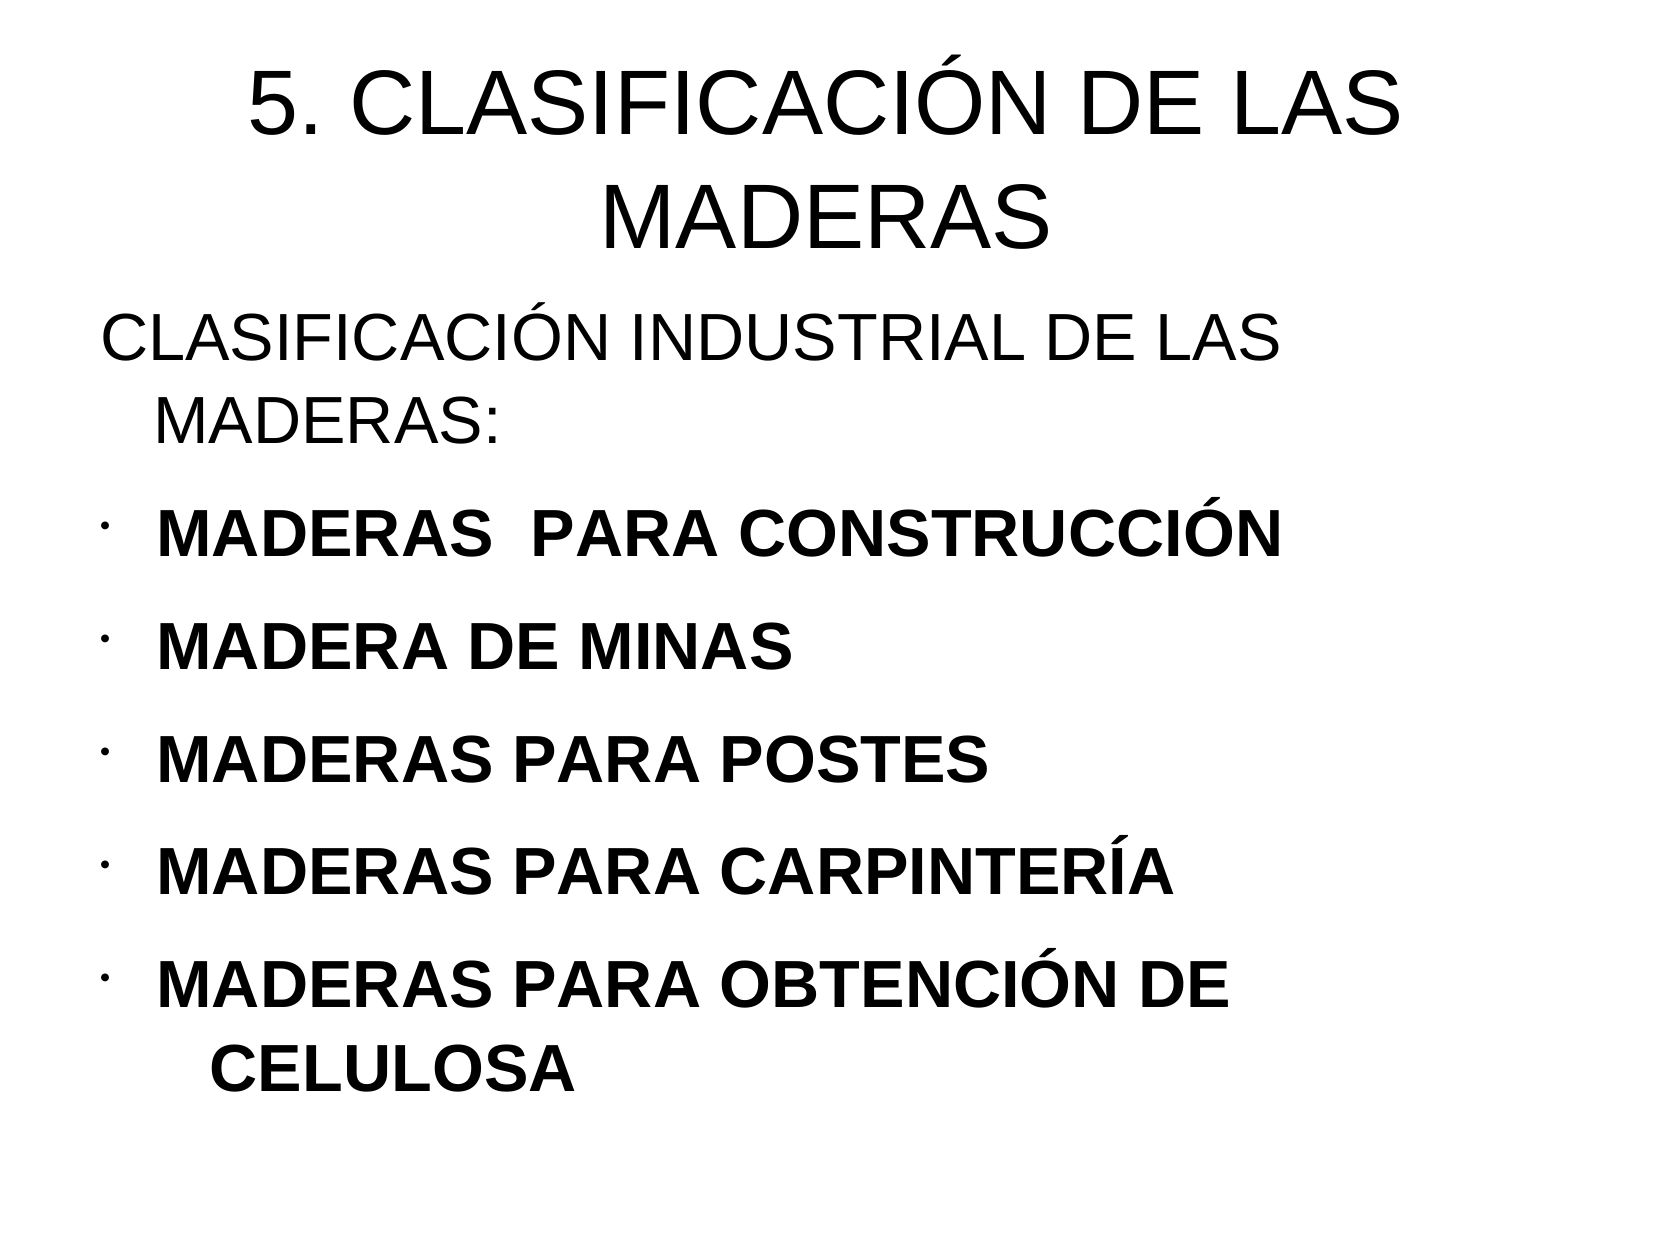

# 5. CLASIFICACIÓN DE LAS MADERAS
CLASIFICACIÓN INDUSTRIAL DE LAS MADERAS:
MADERAS PARA CONSTRUCCIÓN
MADERA DE MINAS
MADERAS PARA POSTES
MADERAS PARA CARPINTERÍA
MADERAS PARA OBTENCIÓN DE CELULOSA